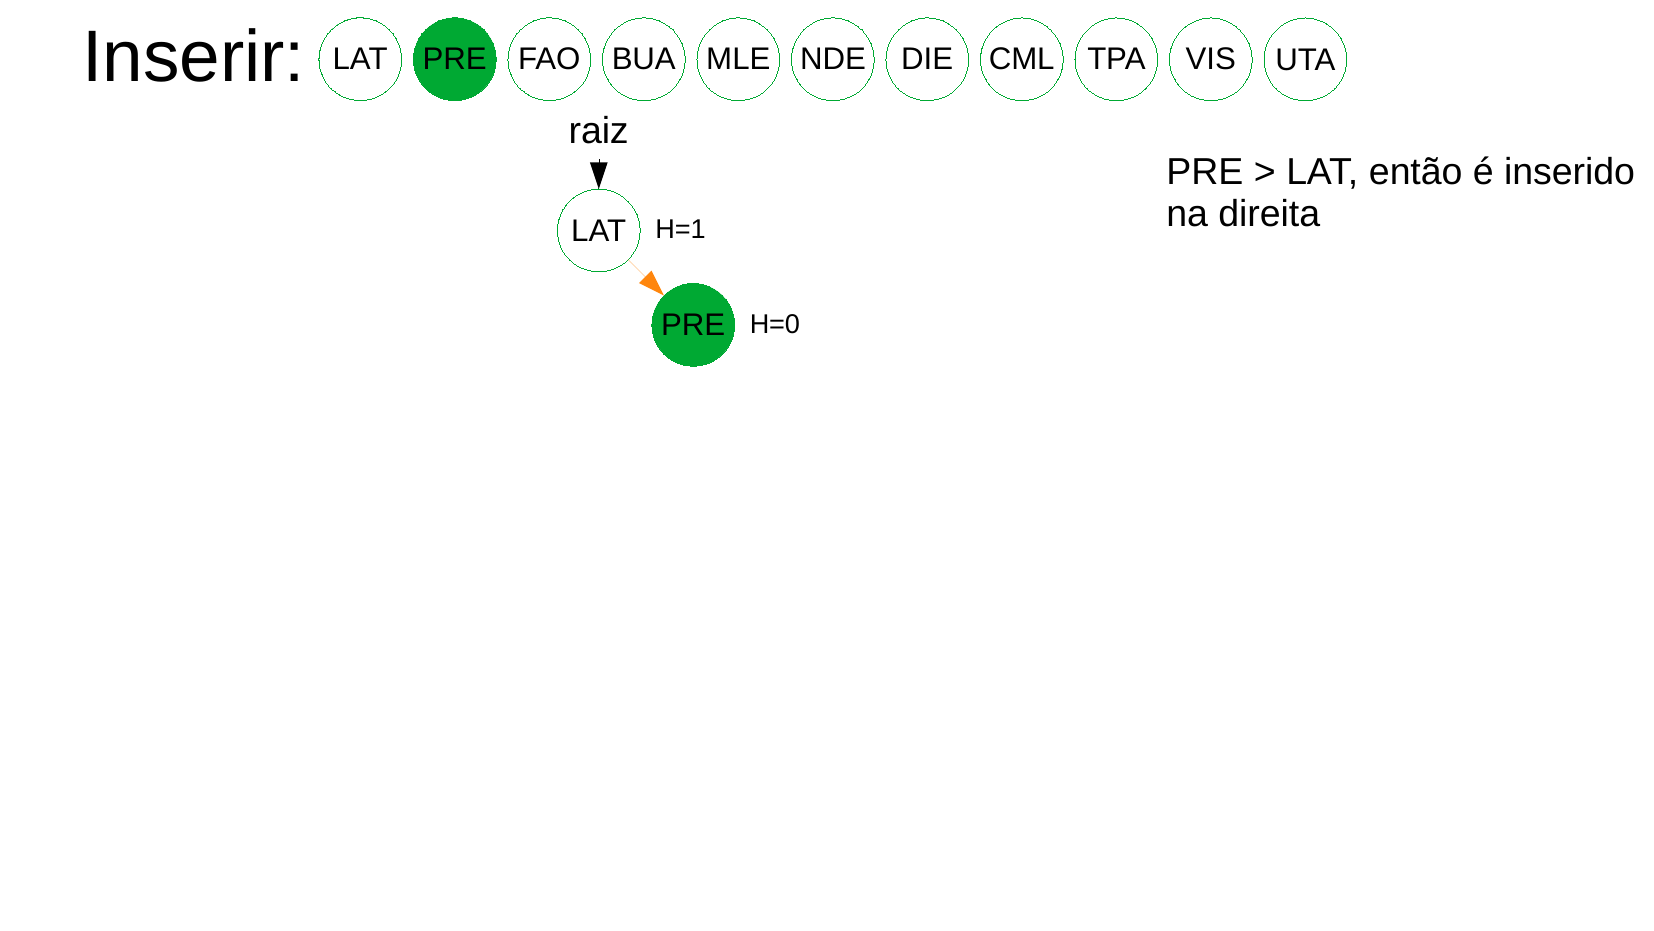

# Inserir:
LAT
LAT
PRE
FAO
BUA
MLE
NDE
DIE
CML
TPA
VIS
UTA
raiz
PRE > LAT, então é inserido
na direita
LAT
H=1
PRE
H=0